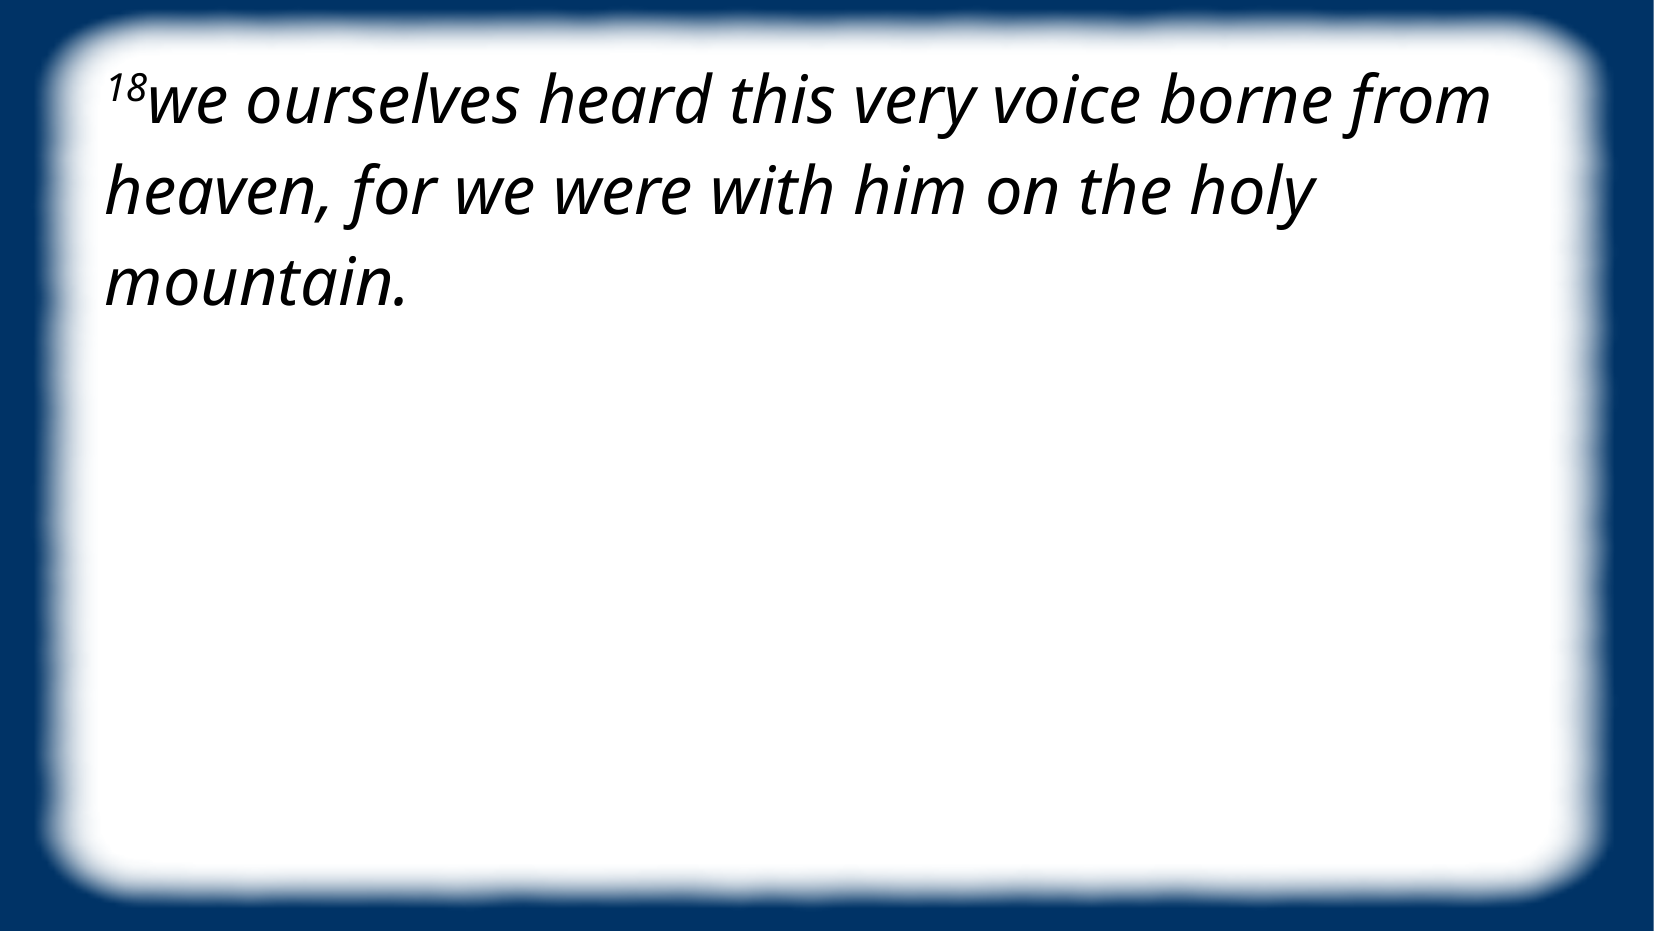

18we ourselves heard this very voice borne from heaven, for we were with him on the holy mountain.